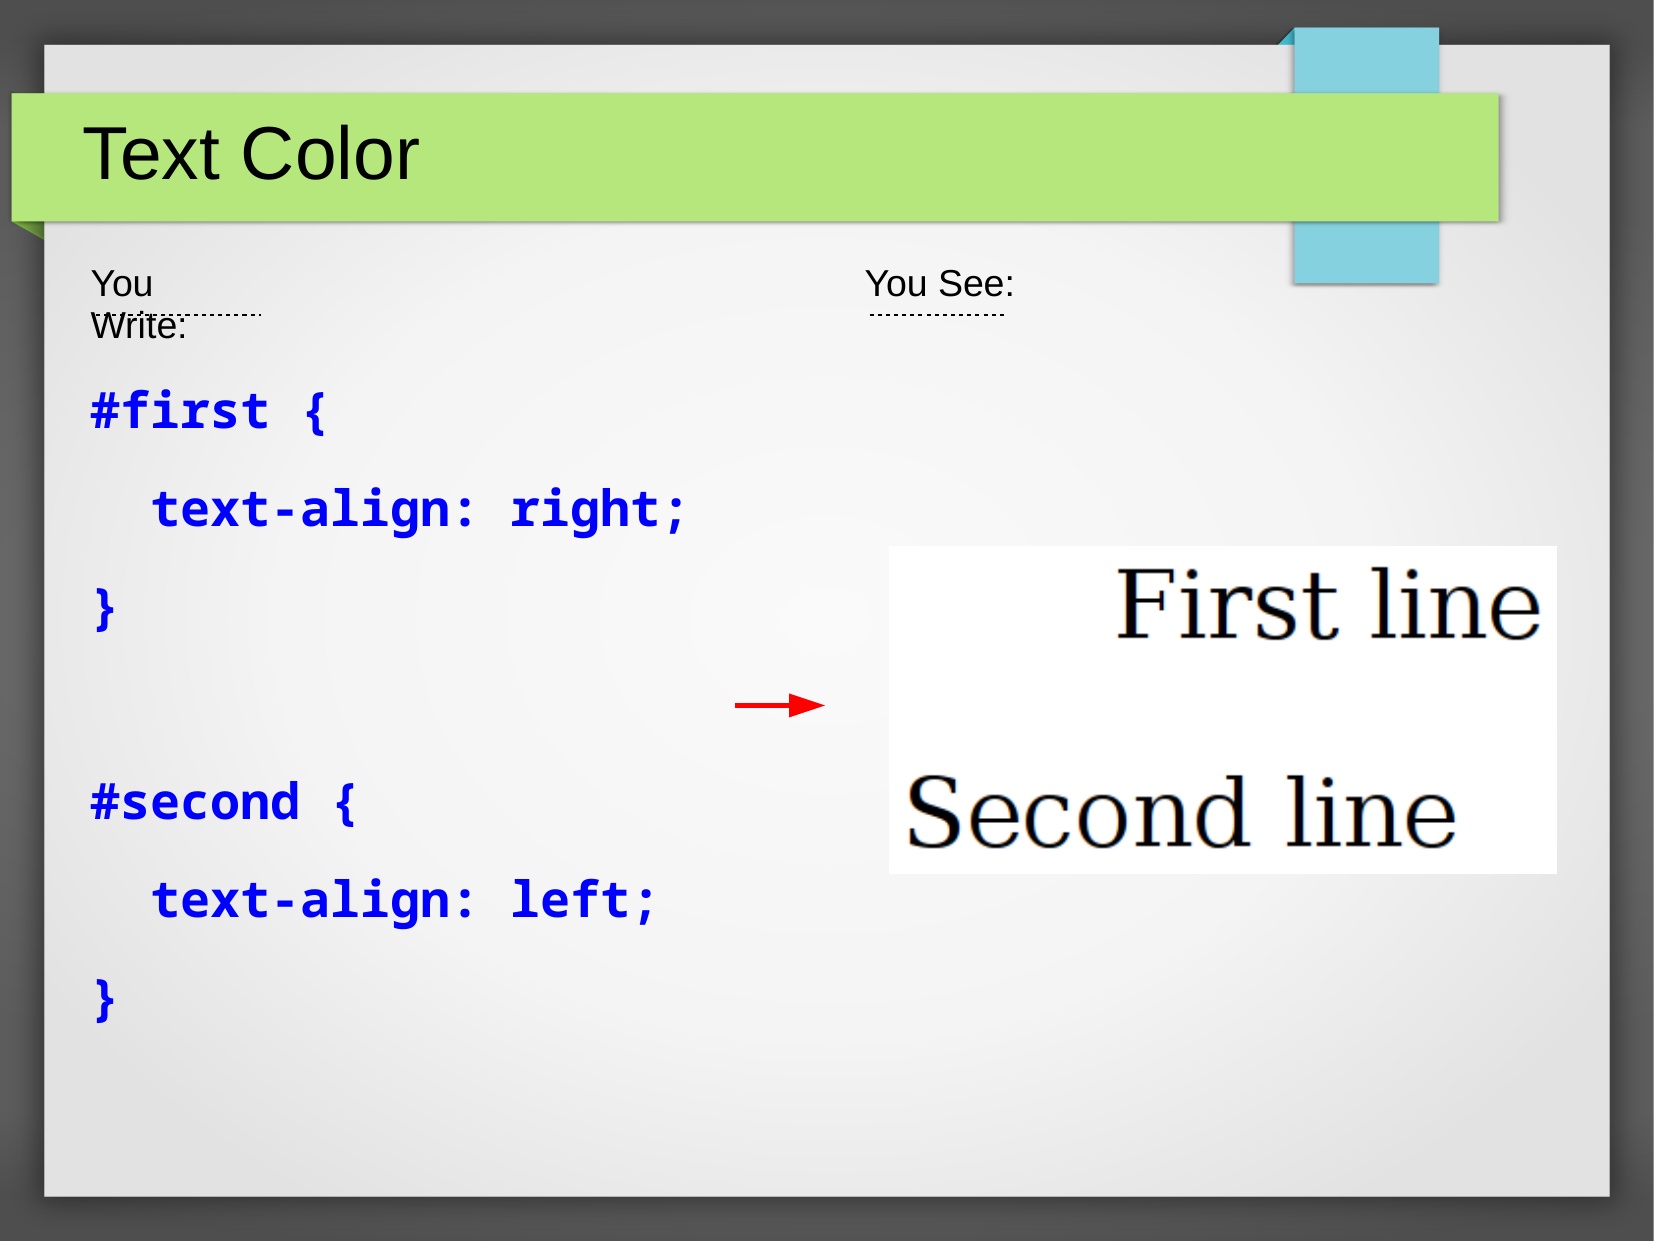

# Text Color
You Write:
You See:
#first {
 text-align: right;
}
#second {
 text-align: left;
}